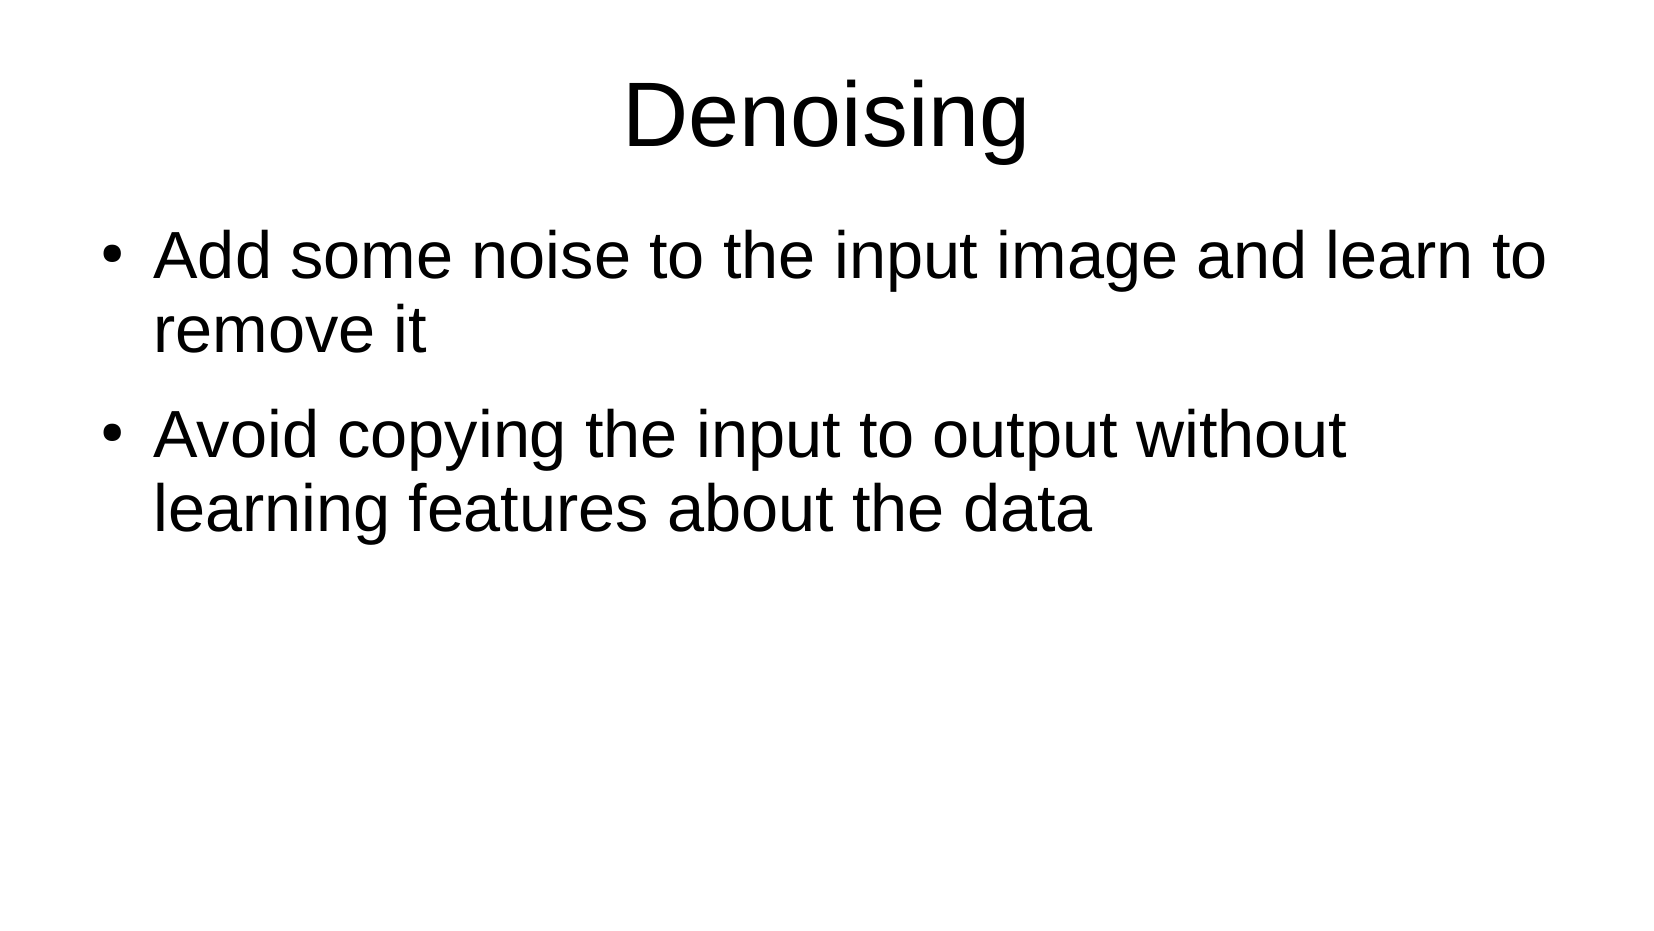

# Denoising
Add some noise to the input image and learn to remove it
Avoid copying the input to output without learning features about the data